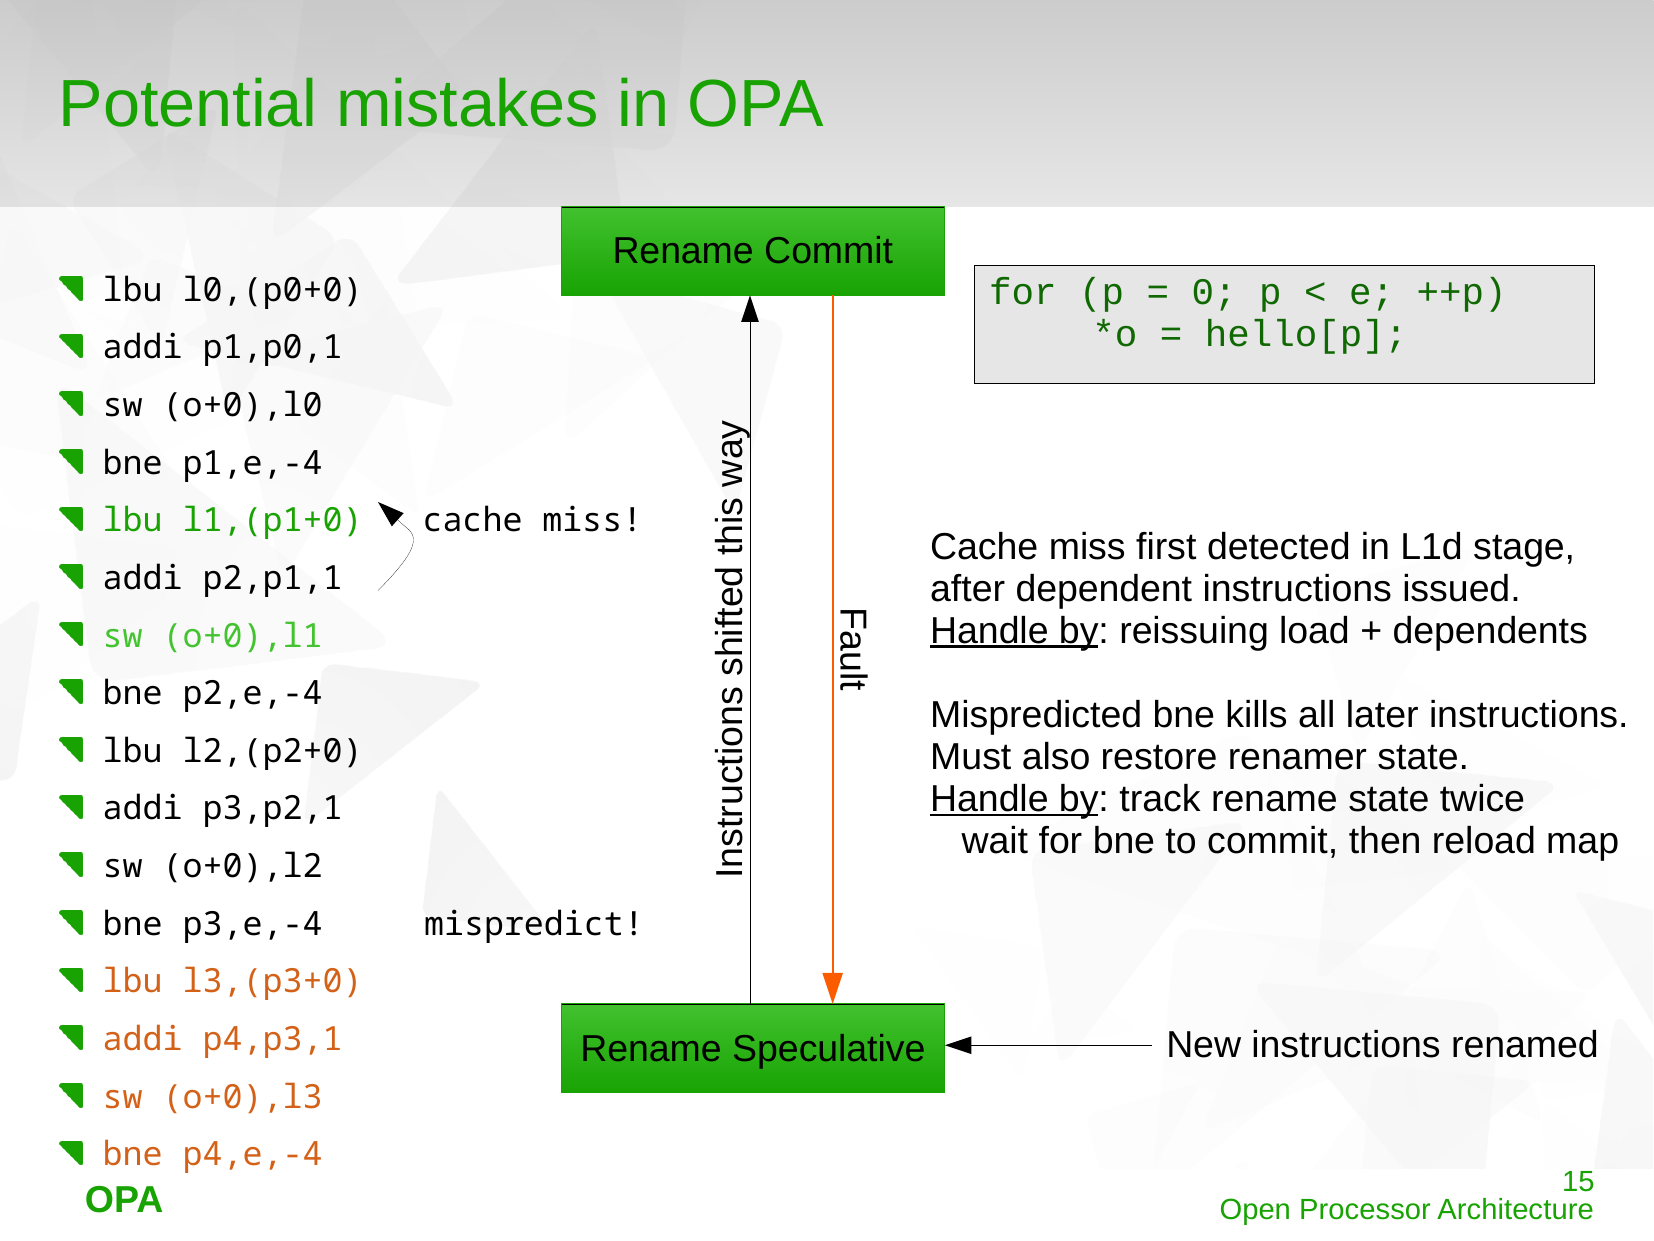

# Potential mistakes in OPA
Rename Commit
lbu l0,(p0+0)
addi p1,p0,1
sw (o+0),l0
bne p1,e,-4
lbu l1,(p1+0) cache miss!
addi p2,p1,1
sw (o+0),l1
bne p2,e,-4
lbu l2,(p2+0)
addi p3,p2,1
sw (o+0),l2
bne p3,e,-4	 mispredict!
lbu l3,(p3+0)
addi p4,p3,1
sw (o+0),l3
bne p4,e,-4
for (p = 0; p < e; ++p)
 *o = hello[p];
Instructions shifted this way
Fault
Cache miss first detected in L1d stage, after dependent instructions issued. Handle by: reissuing load + dependents
Mispredicted bne kills all later instructions. Must also restore renamer state.
Handle by: track rename state twice
 wait for bne to commit, then reload map
Rename Speculative
New instructions renamed
15
Open Processor Architecture